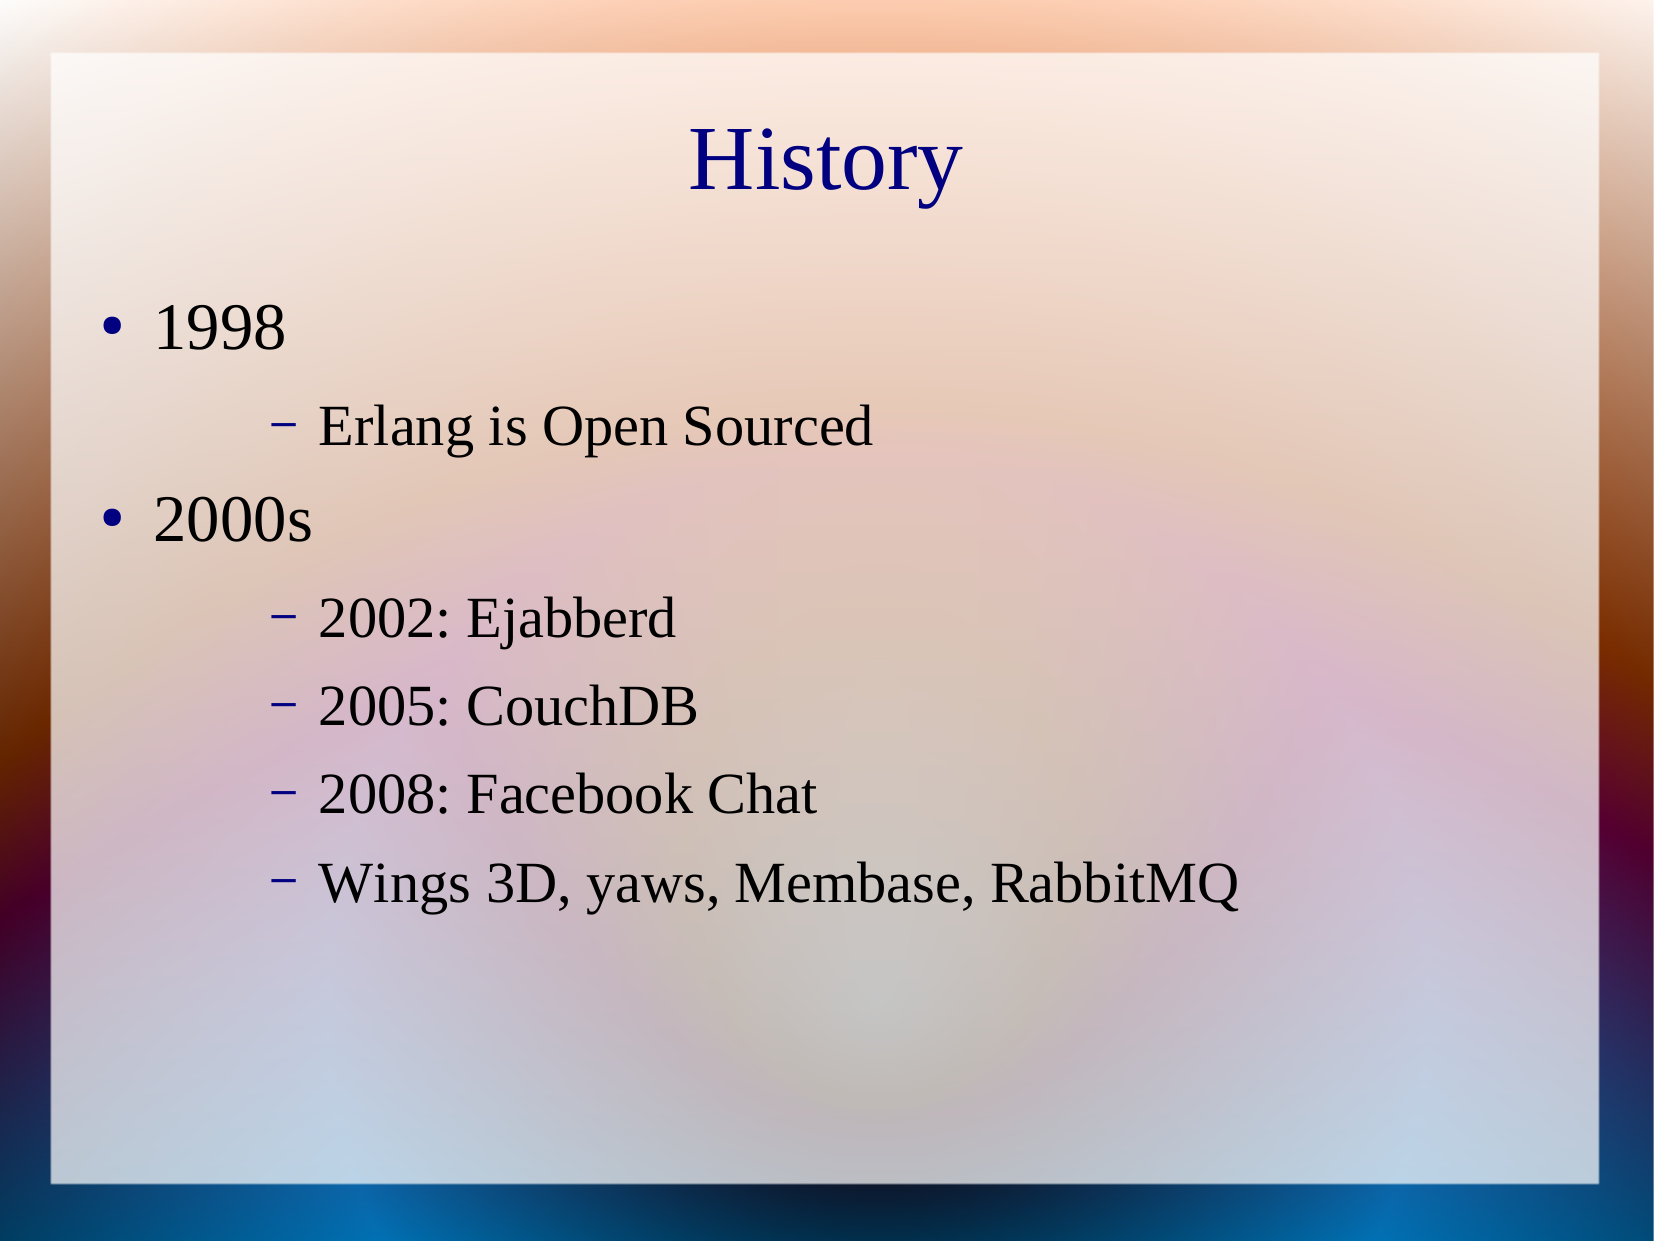

# History
1998
Erlang is Open Sourced
2000s
2002: Ejabberd
2005: CouchDB
2008: Facebook Chat
Wings 3D, yaws, Membase, RabbitMQ